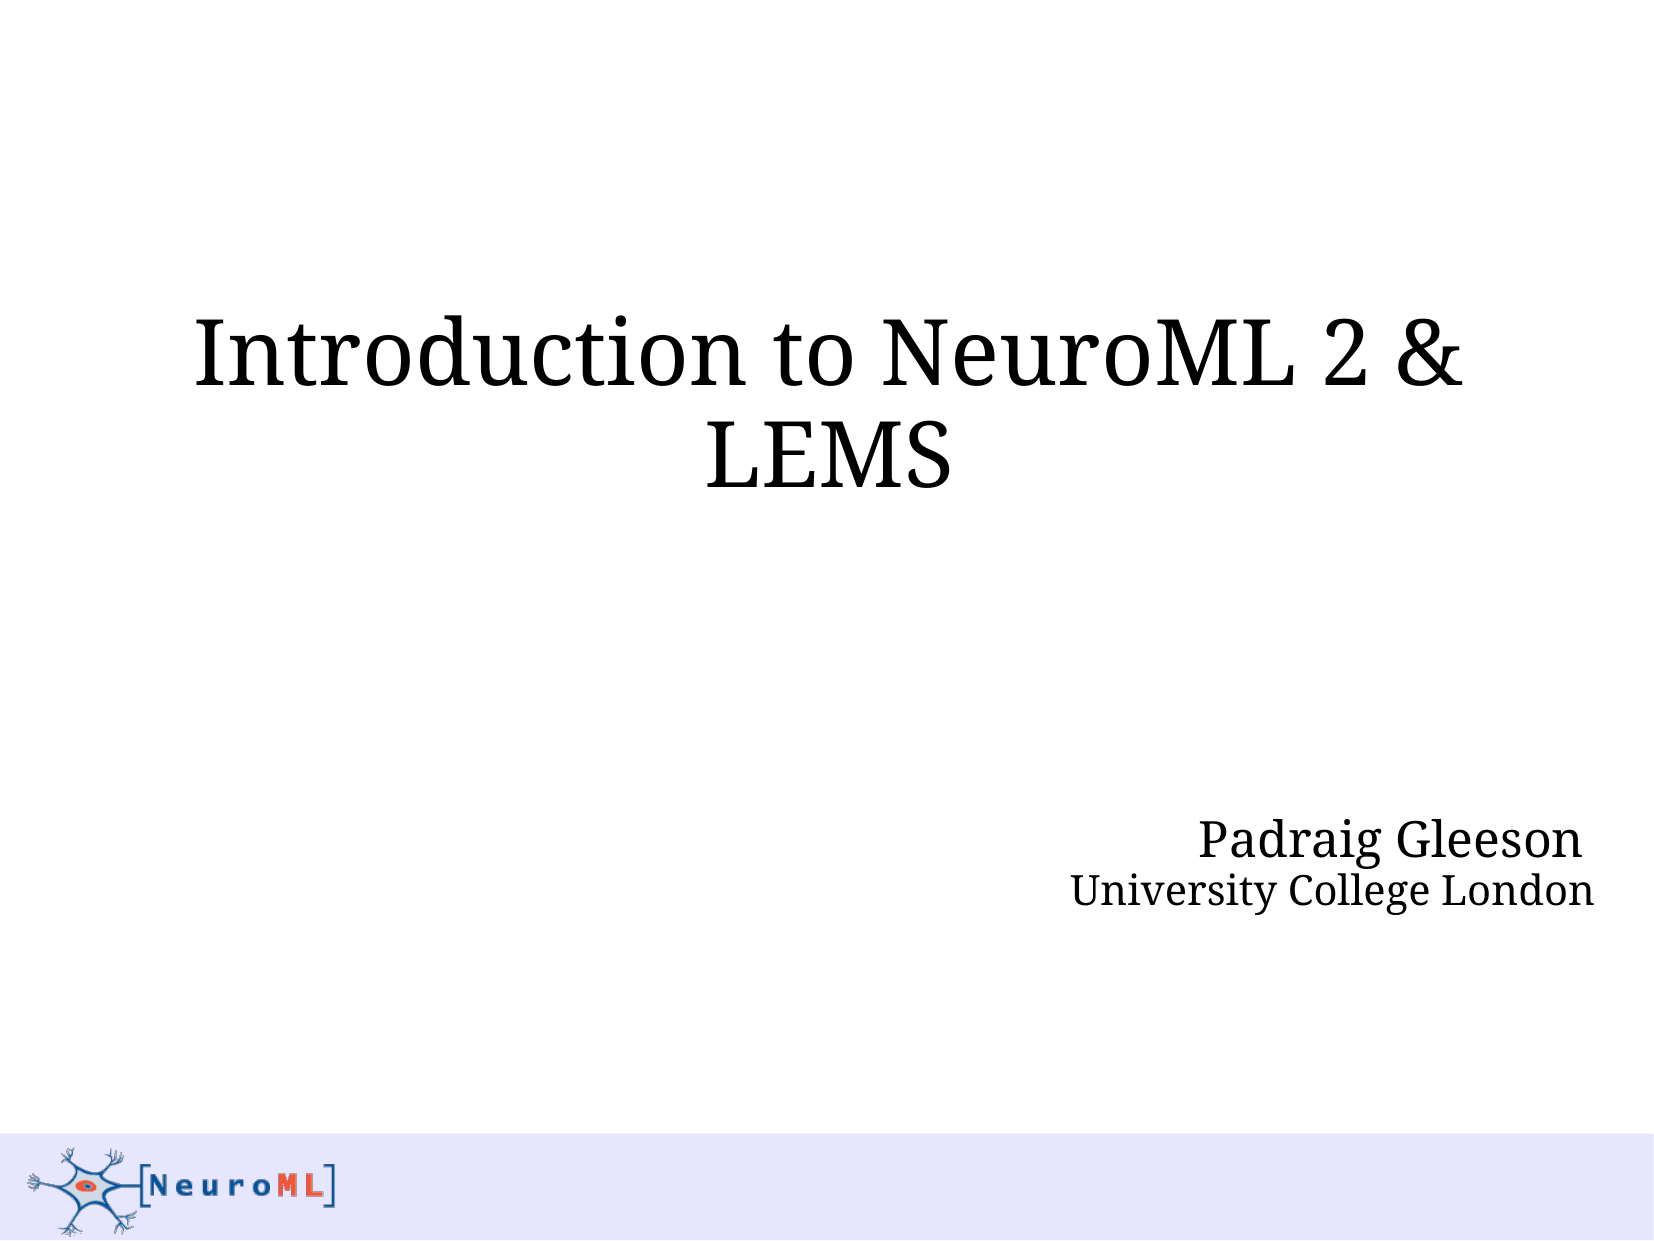

Introduction to NeuroML 2 & LEMS
Padraig Gleeson
University College London
http://www.opensourcebrain.org